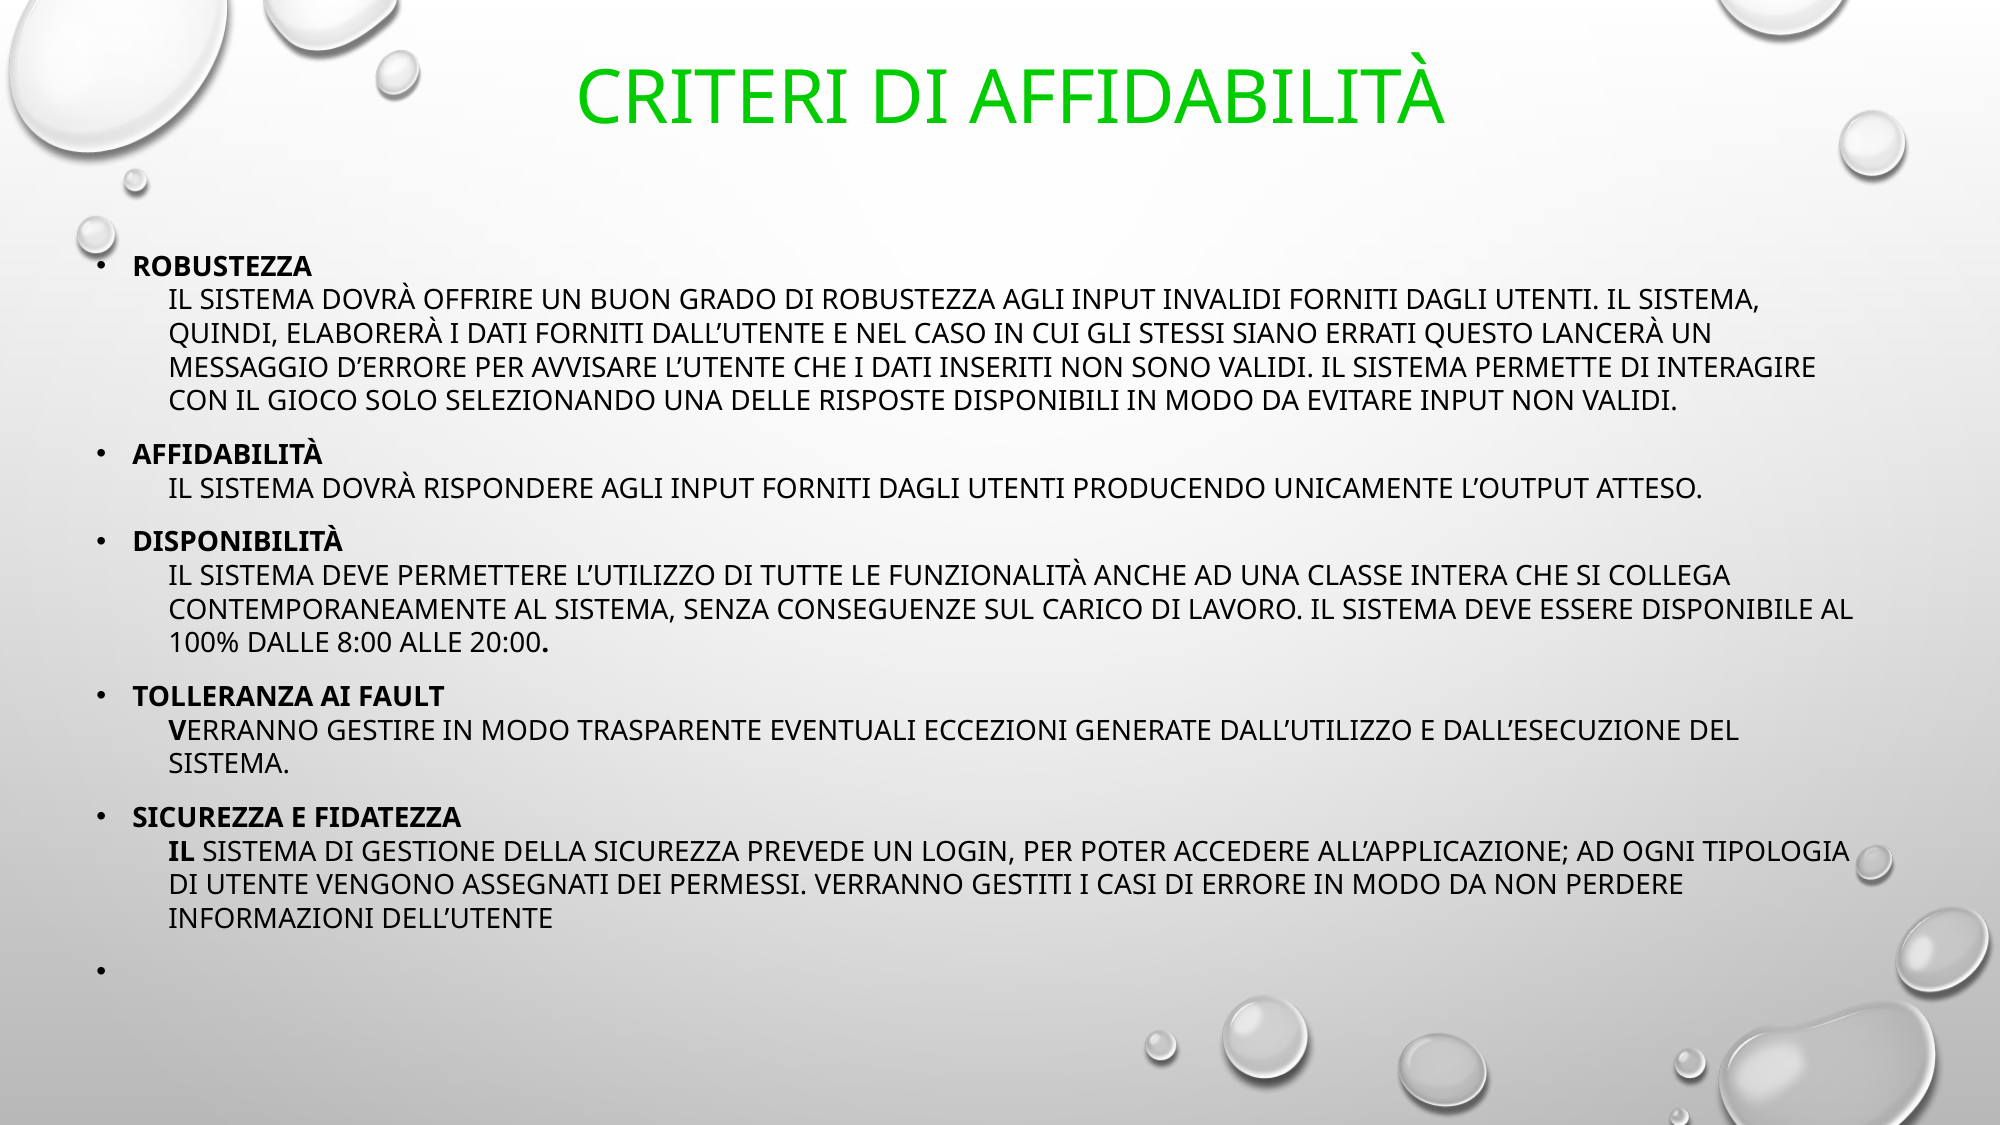

# Criteri di affidabilità
Robustezza
Il sistema dovrà offrire un buon grado di robustezza agli input invalidi forniti dagli utenti. Il sistema, quindi, elaborerà i dati forniti dall’utente e nel caso in cui gli stessi siano errati questo lancerà un messaggio d’errore per avvisare l’utente che i dati inseriti non sono validi. Il sistema permette di interagire con il gioco solo selezionando una delle risposte disponibili in modo da Evitare input non validi.
Affidabilità
Il sistema dovrà rispondere agli input forniti dagli utenti producendo unicamente l’output atteso.
Disponibilità
Il sistema deve permettere l’utilizzo di tutte le funzionalità anche ad una classe intera che si collega contemporaneamente al sistema, senza conseguenze sul carico di lavoro. Il sistema deve essere disponibile al 100% dalle 8:00 alle 20:00.
Tolleranza ai Fault
verranno gestire in modo trasparente eventuali eccezioni generate dall’utilizzo e dall’esecuzione del sistema.
Sicurezza e Fidatezza
Il sistema di gestione della sicurezza prevede un login, per poter accedere all’applicazione; ad ogni tipologia di utente vengono assegnati dei permessi. Verranno gestiti i casi di errore in modo da non perdere informazioni dell’utente